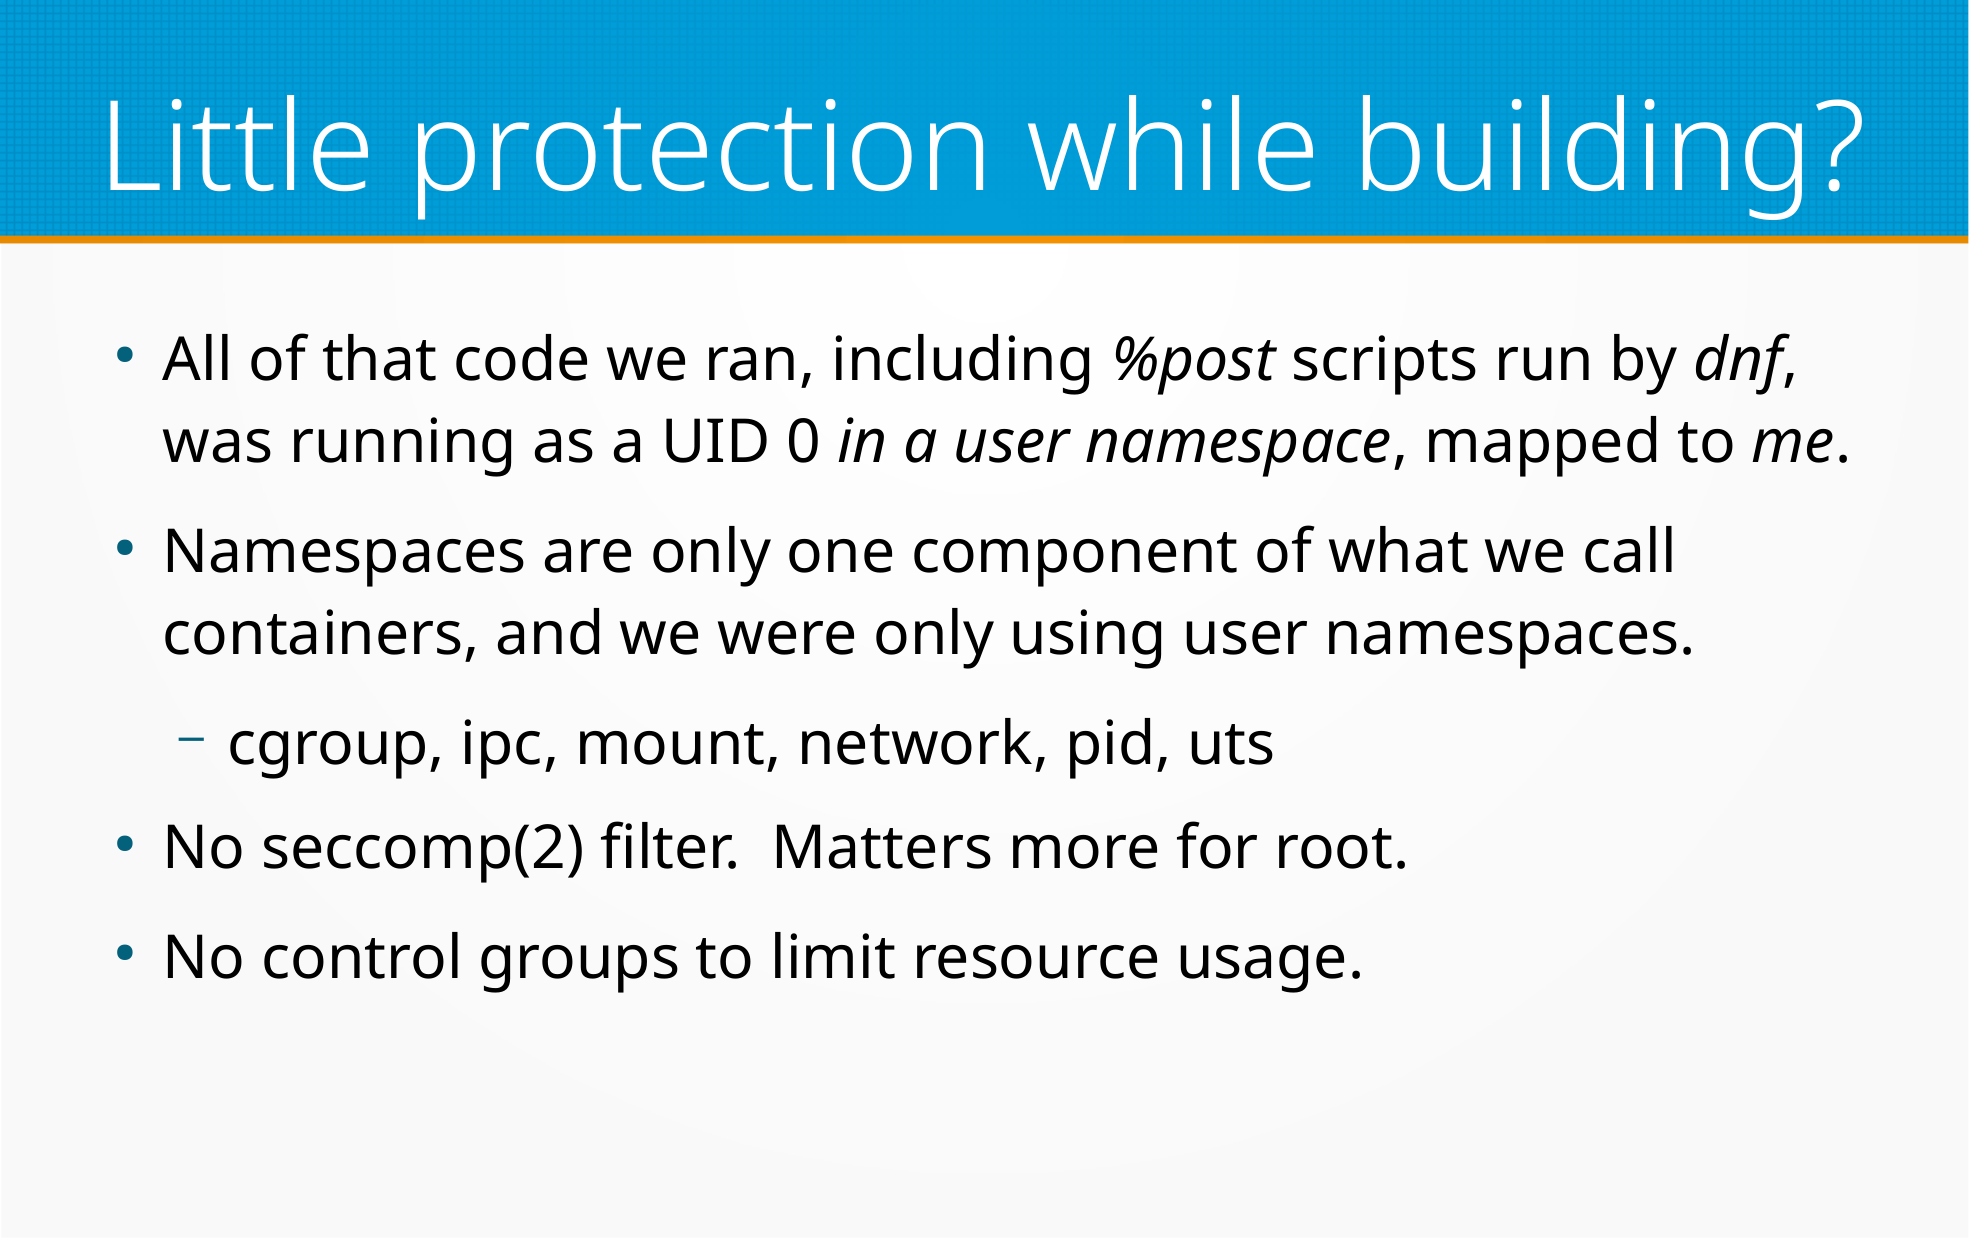

# Little protection while building?
All of that code we ran, including %post scripts run by dnf, was running as a UID 0 in a user namespace, mapped to me.
Namespaces are only one component of what we call containers, and we were only using user namespaces.
cgroup, ipc, mount, network, pid, uts
No seccomp(2) filter. Matters more for root.
No control groups to limit resource usage.